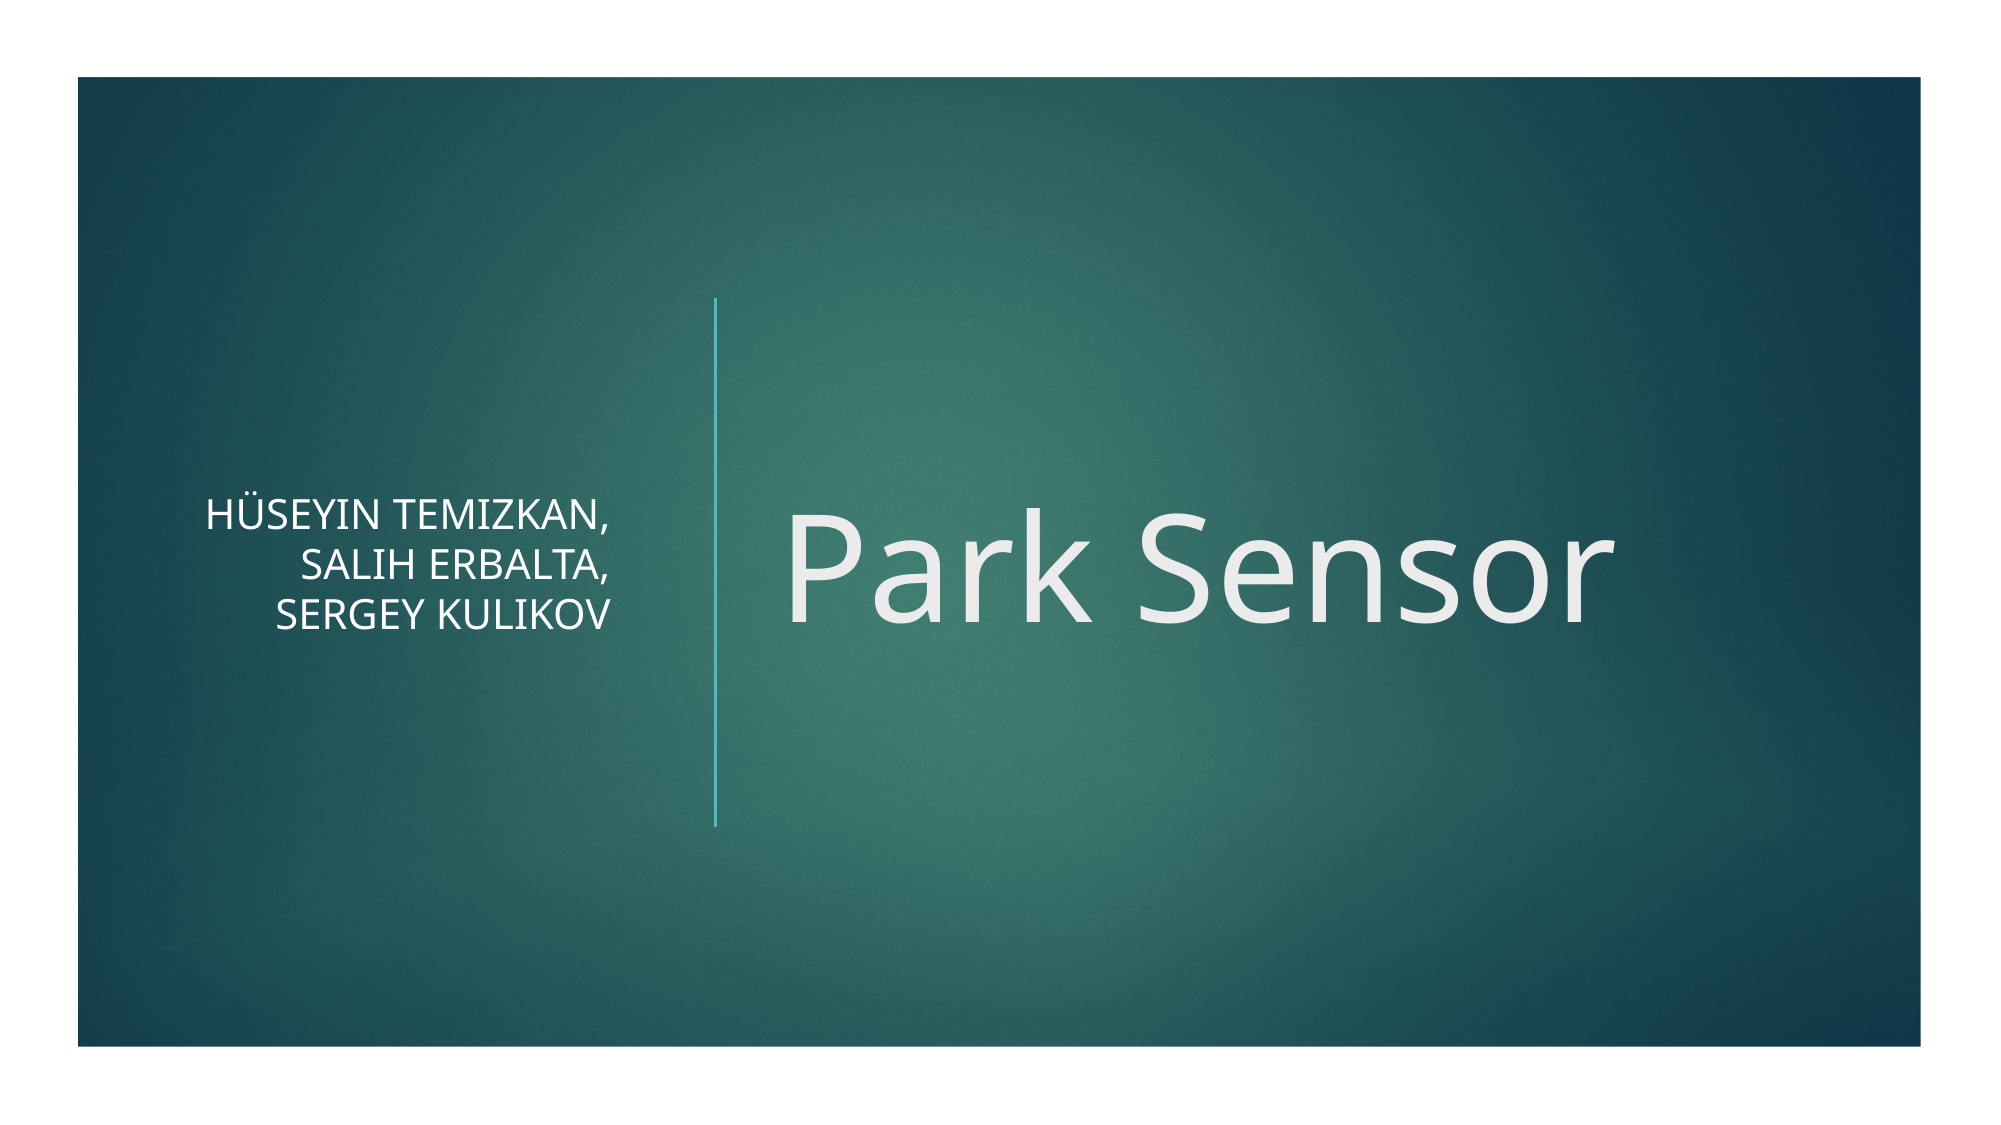

# Hüseyin Temizkan, Salih Erbalta, Sergey KUlikov
Park Sensor